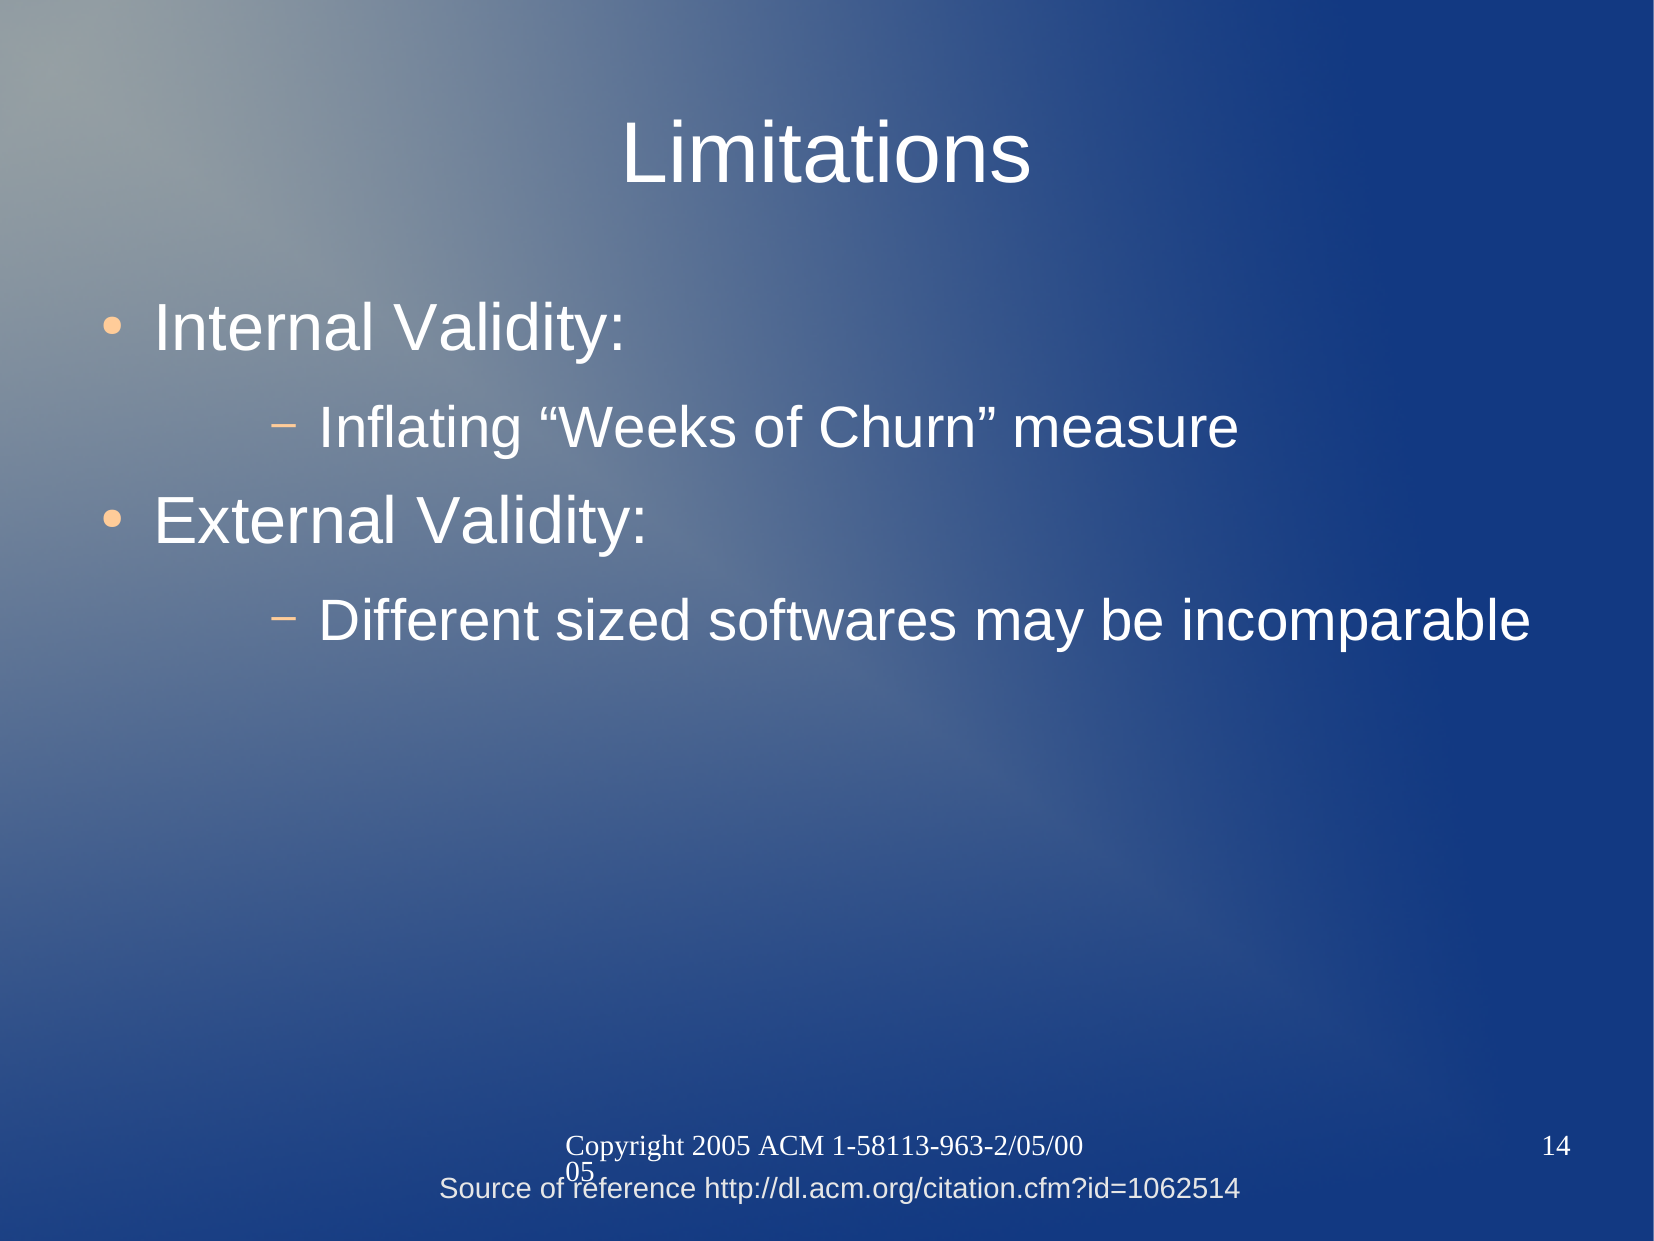

# Limitations
Internal Validity:
Inflating “Weeks of Churn” measure
External Validity:
Different sized softwares may be incomparable
Copyright 2005 ACM 1-58113-963-2/05/0005
14
Source of reference http://dl.acm.org/citation.cfm?id=1062514